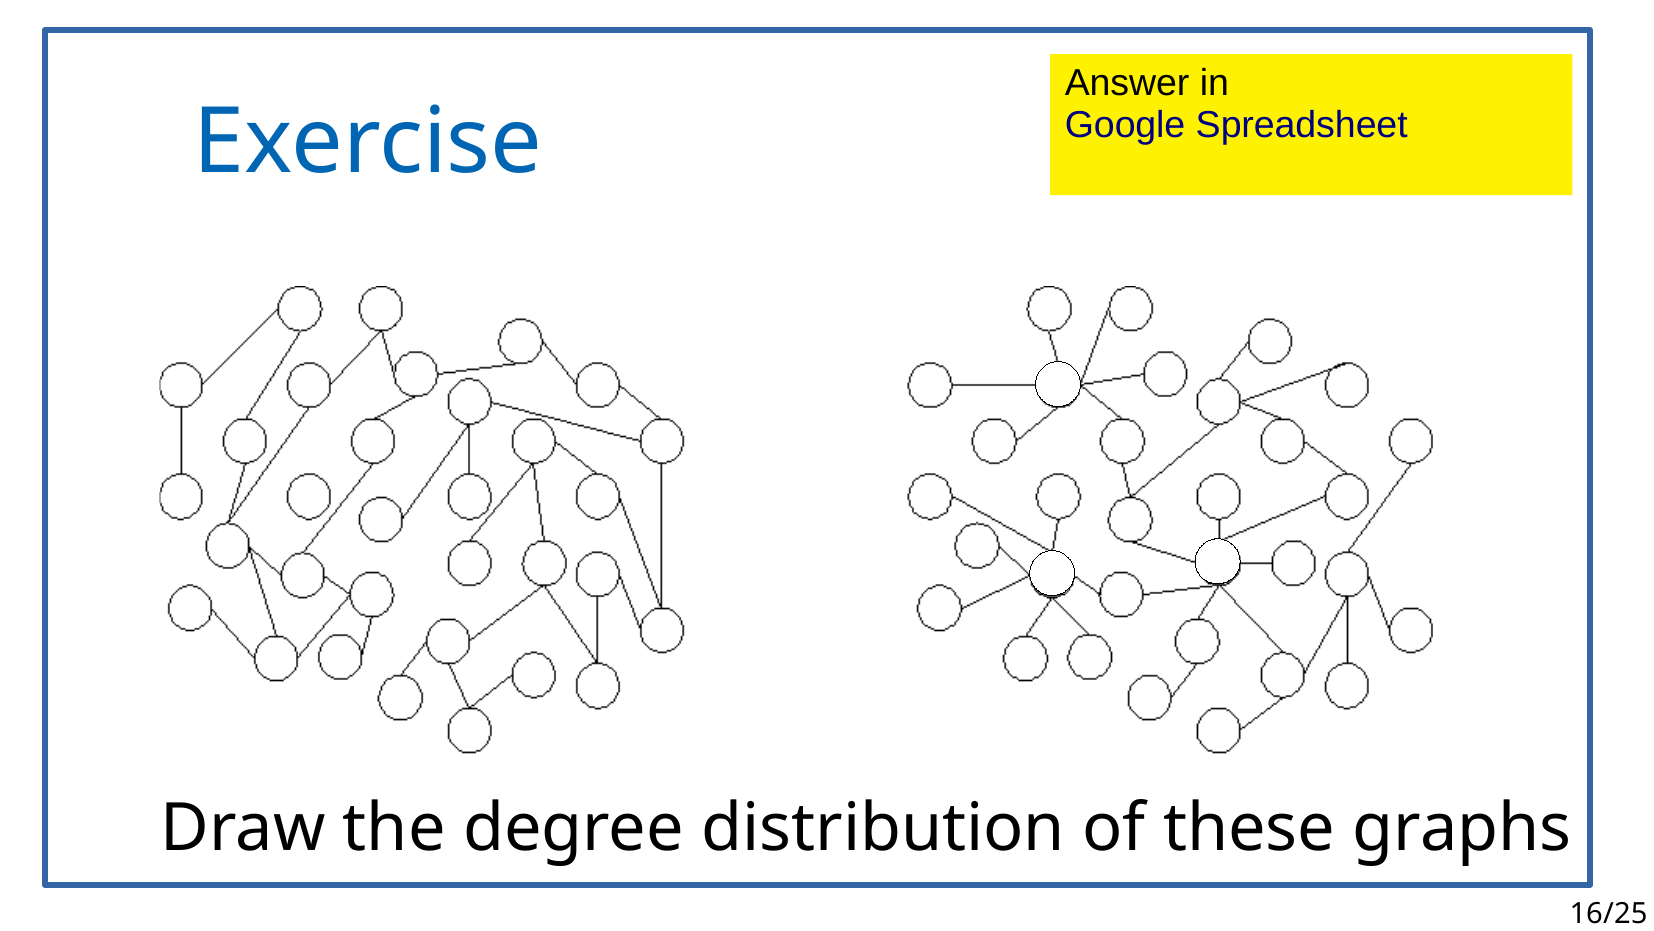

# Exercise
Answer in
Google Spreadsheet
Draw the degree distribution of these graphs
16